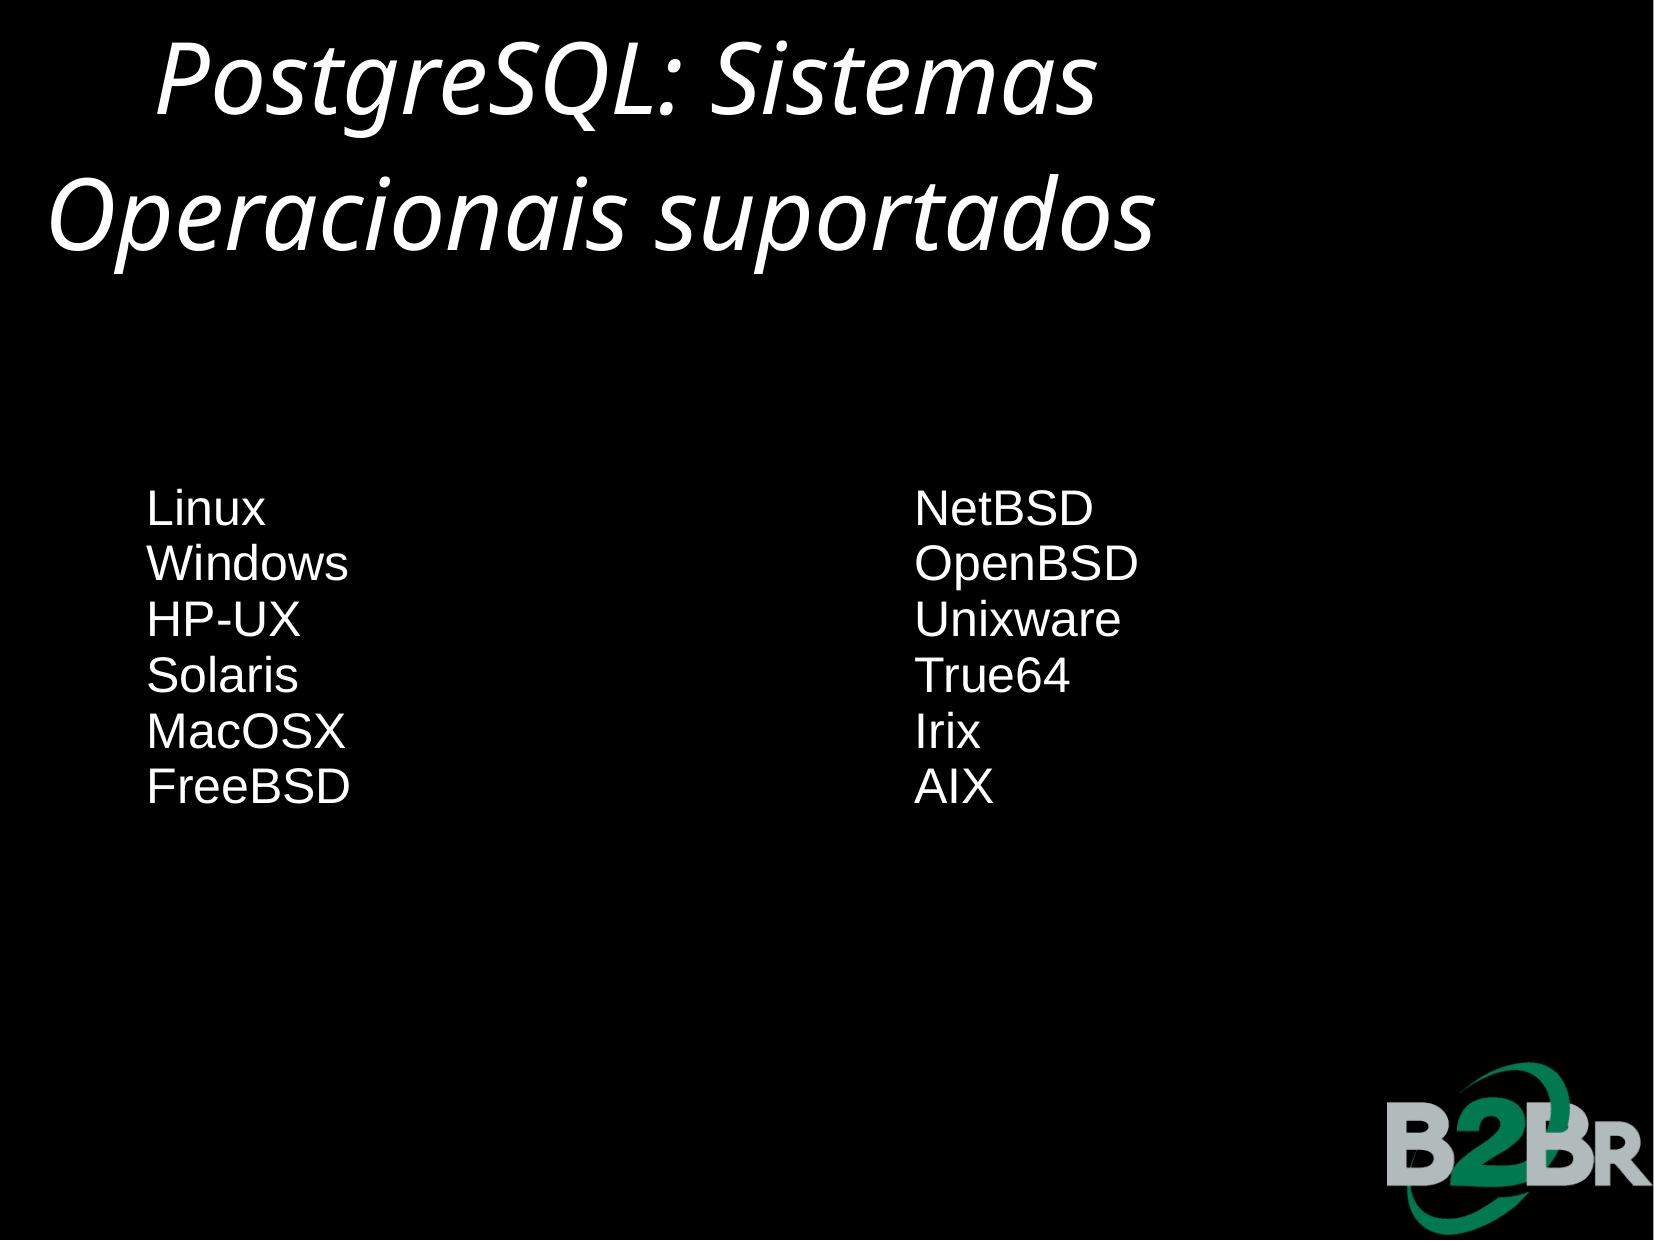

PostgreSQL: Sistemas Operacionais suportados
 Linux
 Windows
 HP-UX
 Solaris
 MacOSX
 FreeBSD
 NetBSD
 OpenBSD
 Unixware
 True64
 Irix
 AIX